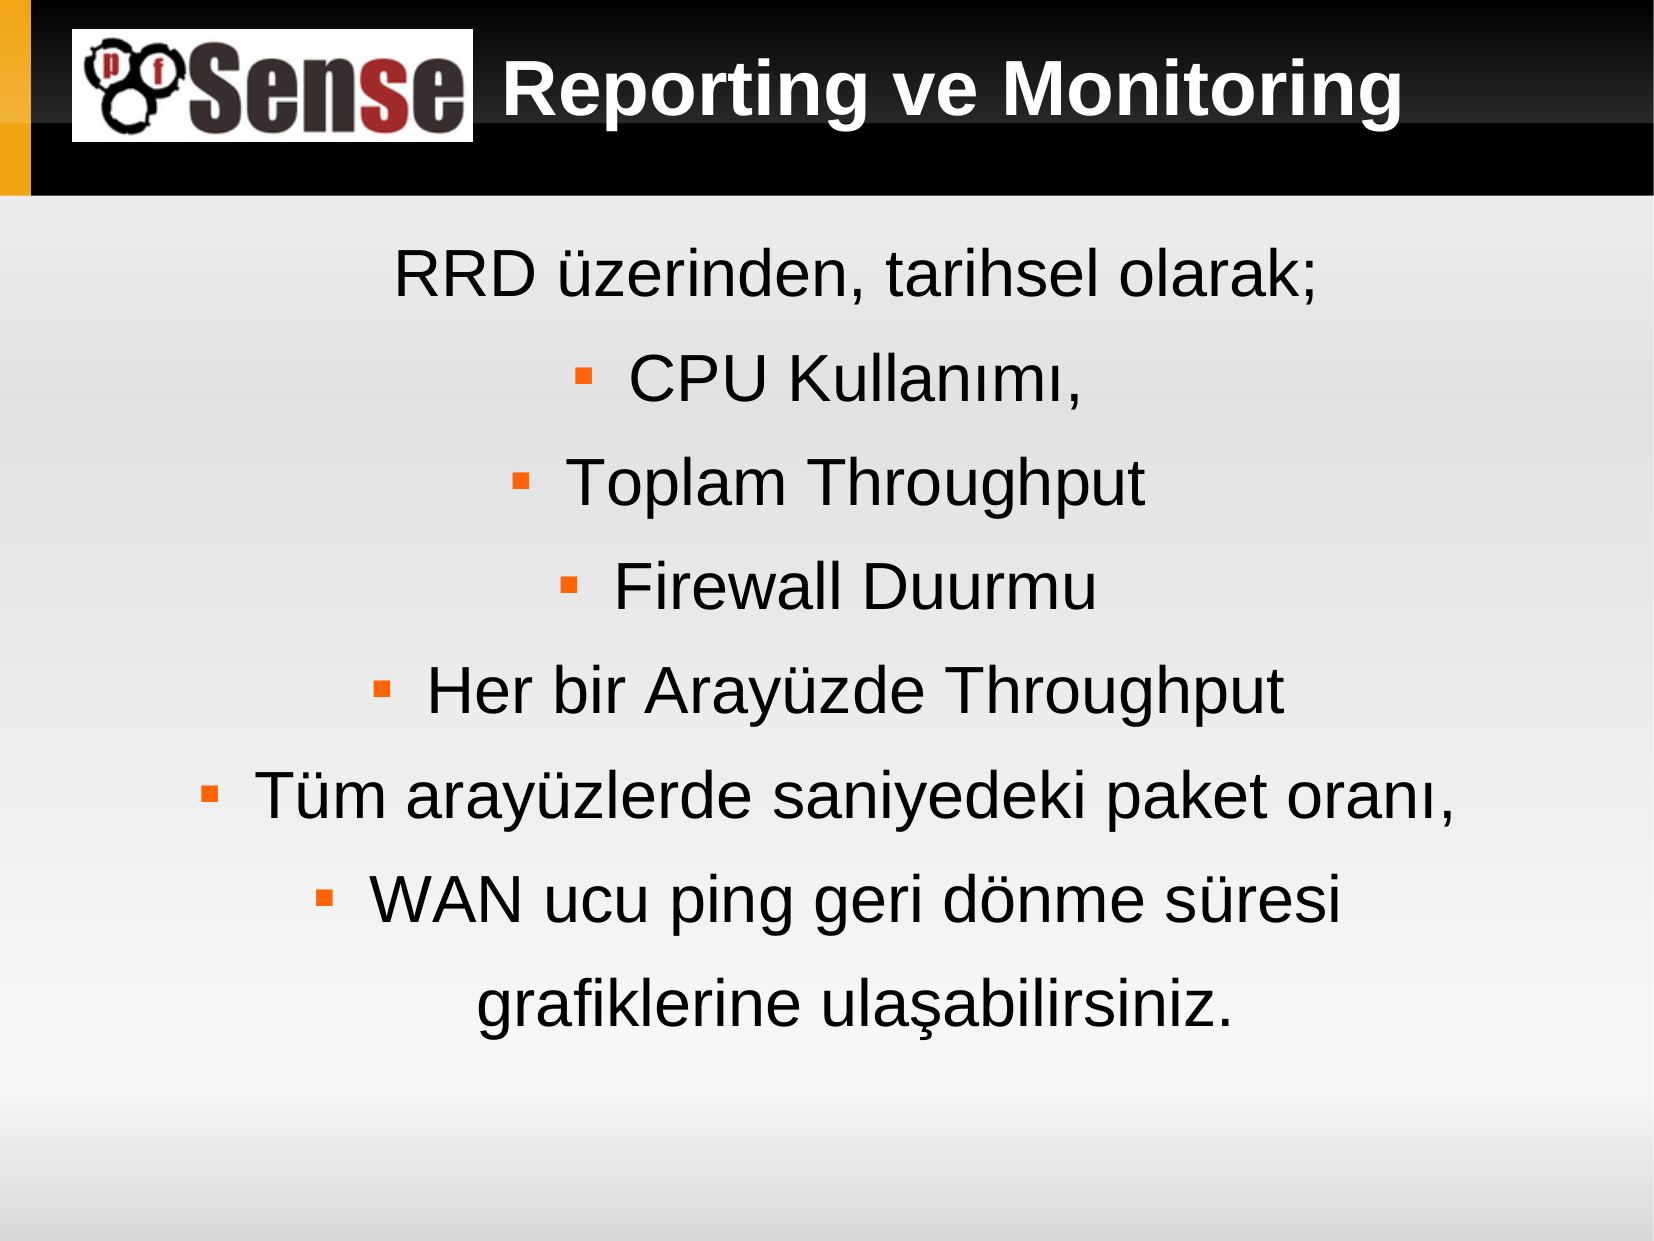

# Reporting ve Monitoring
RRD üzerinden, tarihsel olarak;
CPU Kullanımı,
Toplam Throughput
Firewall Duurmu
Her bir Arayüzde Throughput
Tüm arayüzlerde saniyedeki paket oranı,
WAN ucu ping geri dönme süresi
grafiklerine ulaşabilirsiniz.